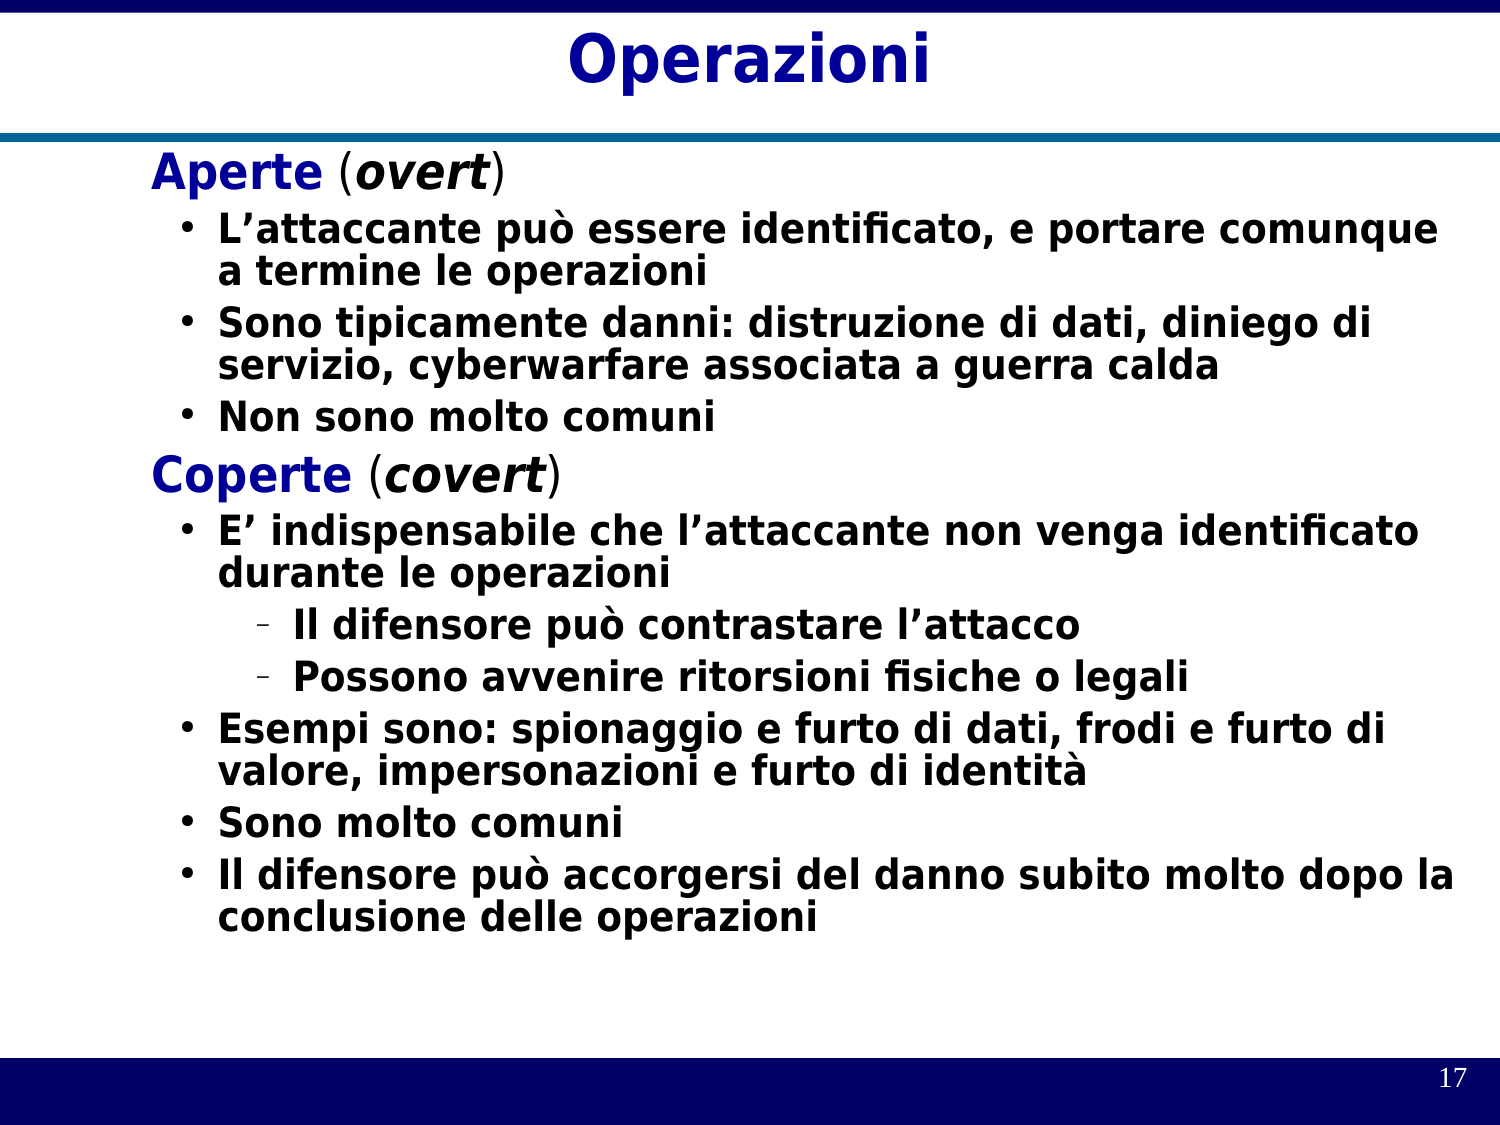

# Operazioni
Aperte (overt)
L’attaccante può essere identificato, e portare comunque a termine le operazioni
Sono tipicamente danni: distruzione di dati, diniego di servizio, cyberwarfare associata a guerra calda
Non sono molto comuni
Coperte (covert)
E’ indispensabile che l’attaccante non venga identificato durante le operazioni
Il difensore può contrastare l’attacco
Possono avvenire ritorsioni fisiche o legali
Esempi sono: spionaggio e furto di dati, frodi e furto di valore, impersonazioni e furto di identità
Sono molto comuni
Il difensore può accorgersi del danno subito molto dopo la conclusione delle operazioni